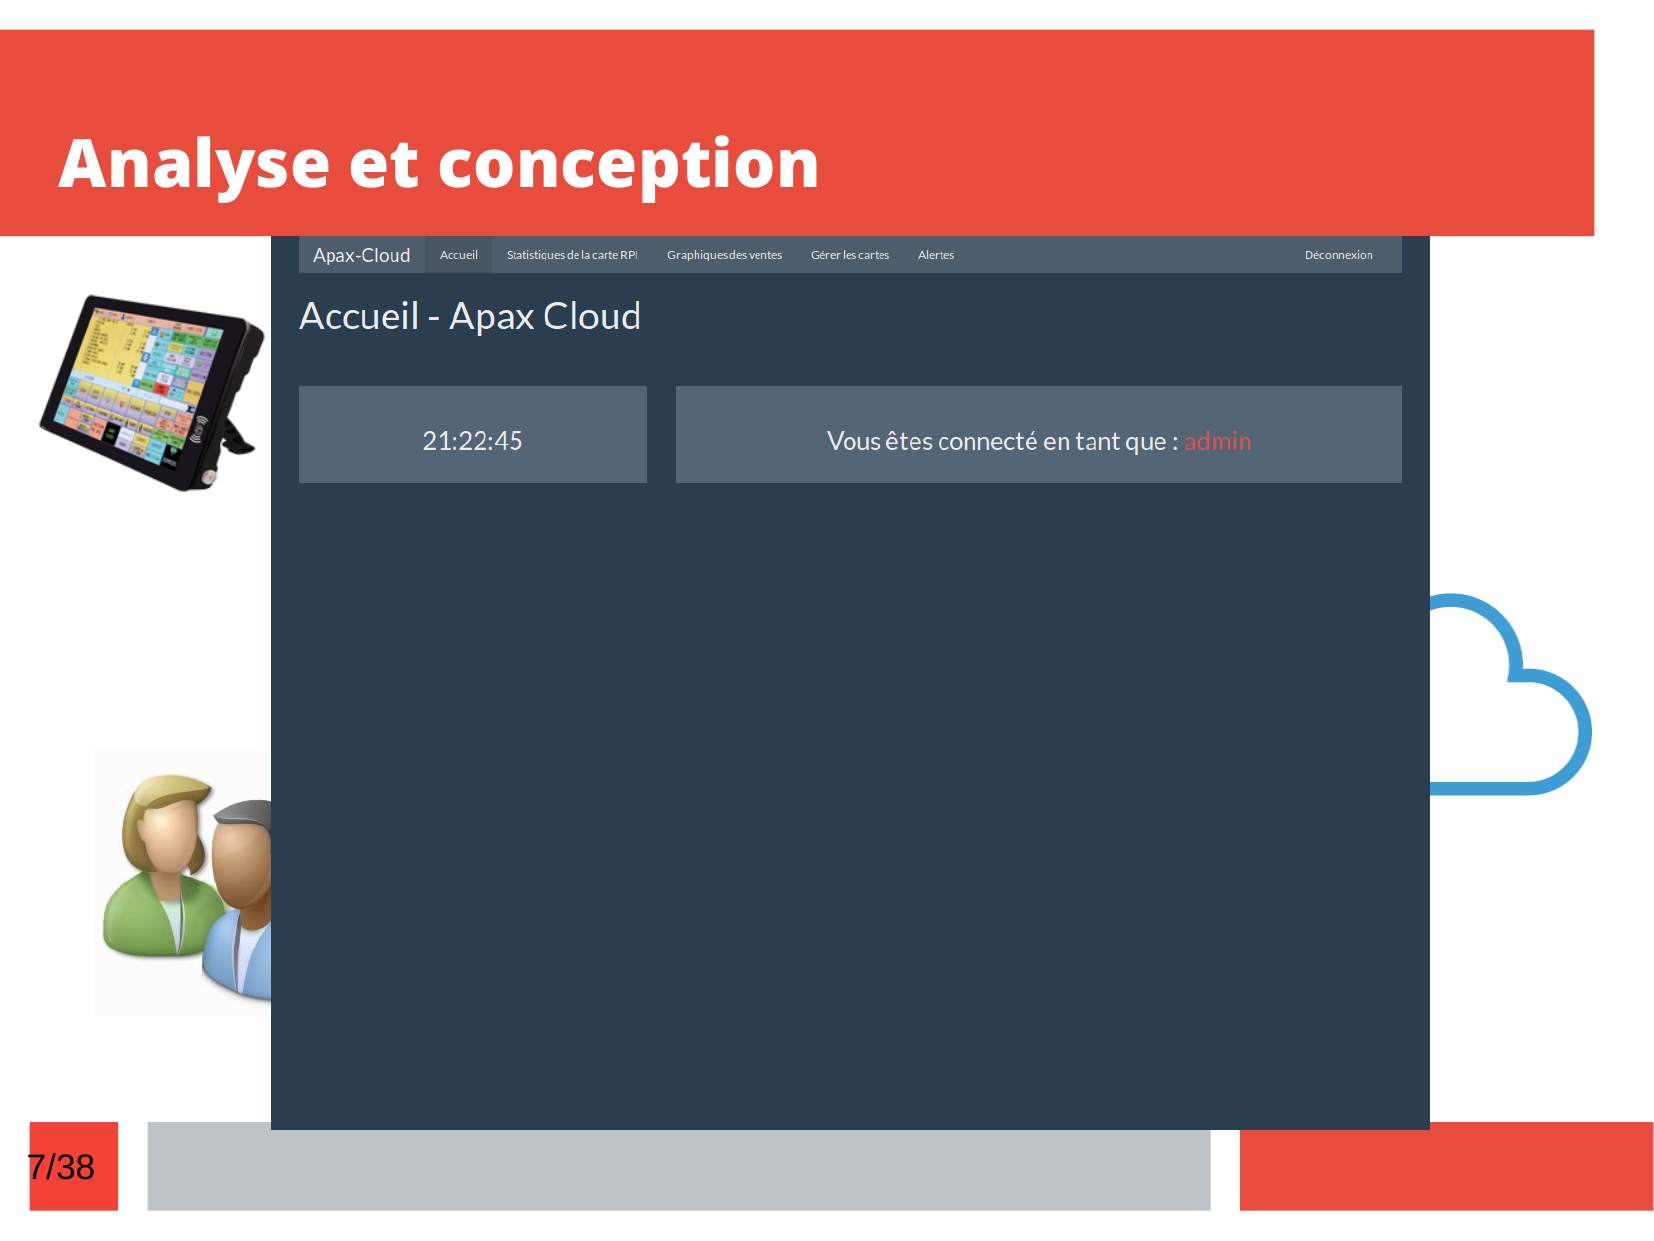

# Analyse et conception
Envoi des données
Envoi des données
Traitement des données & production des données sur l’utilisation RAM et CPU
Affichage des valeurs
Visualisation des données